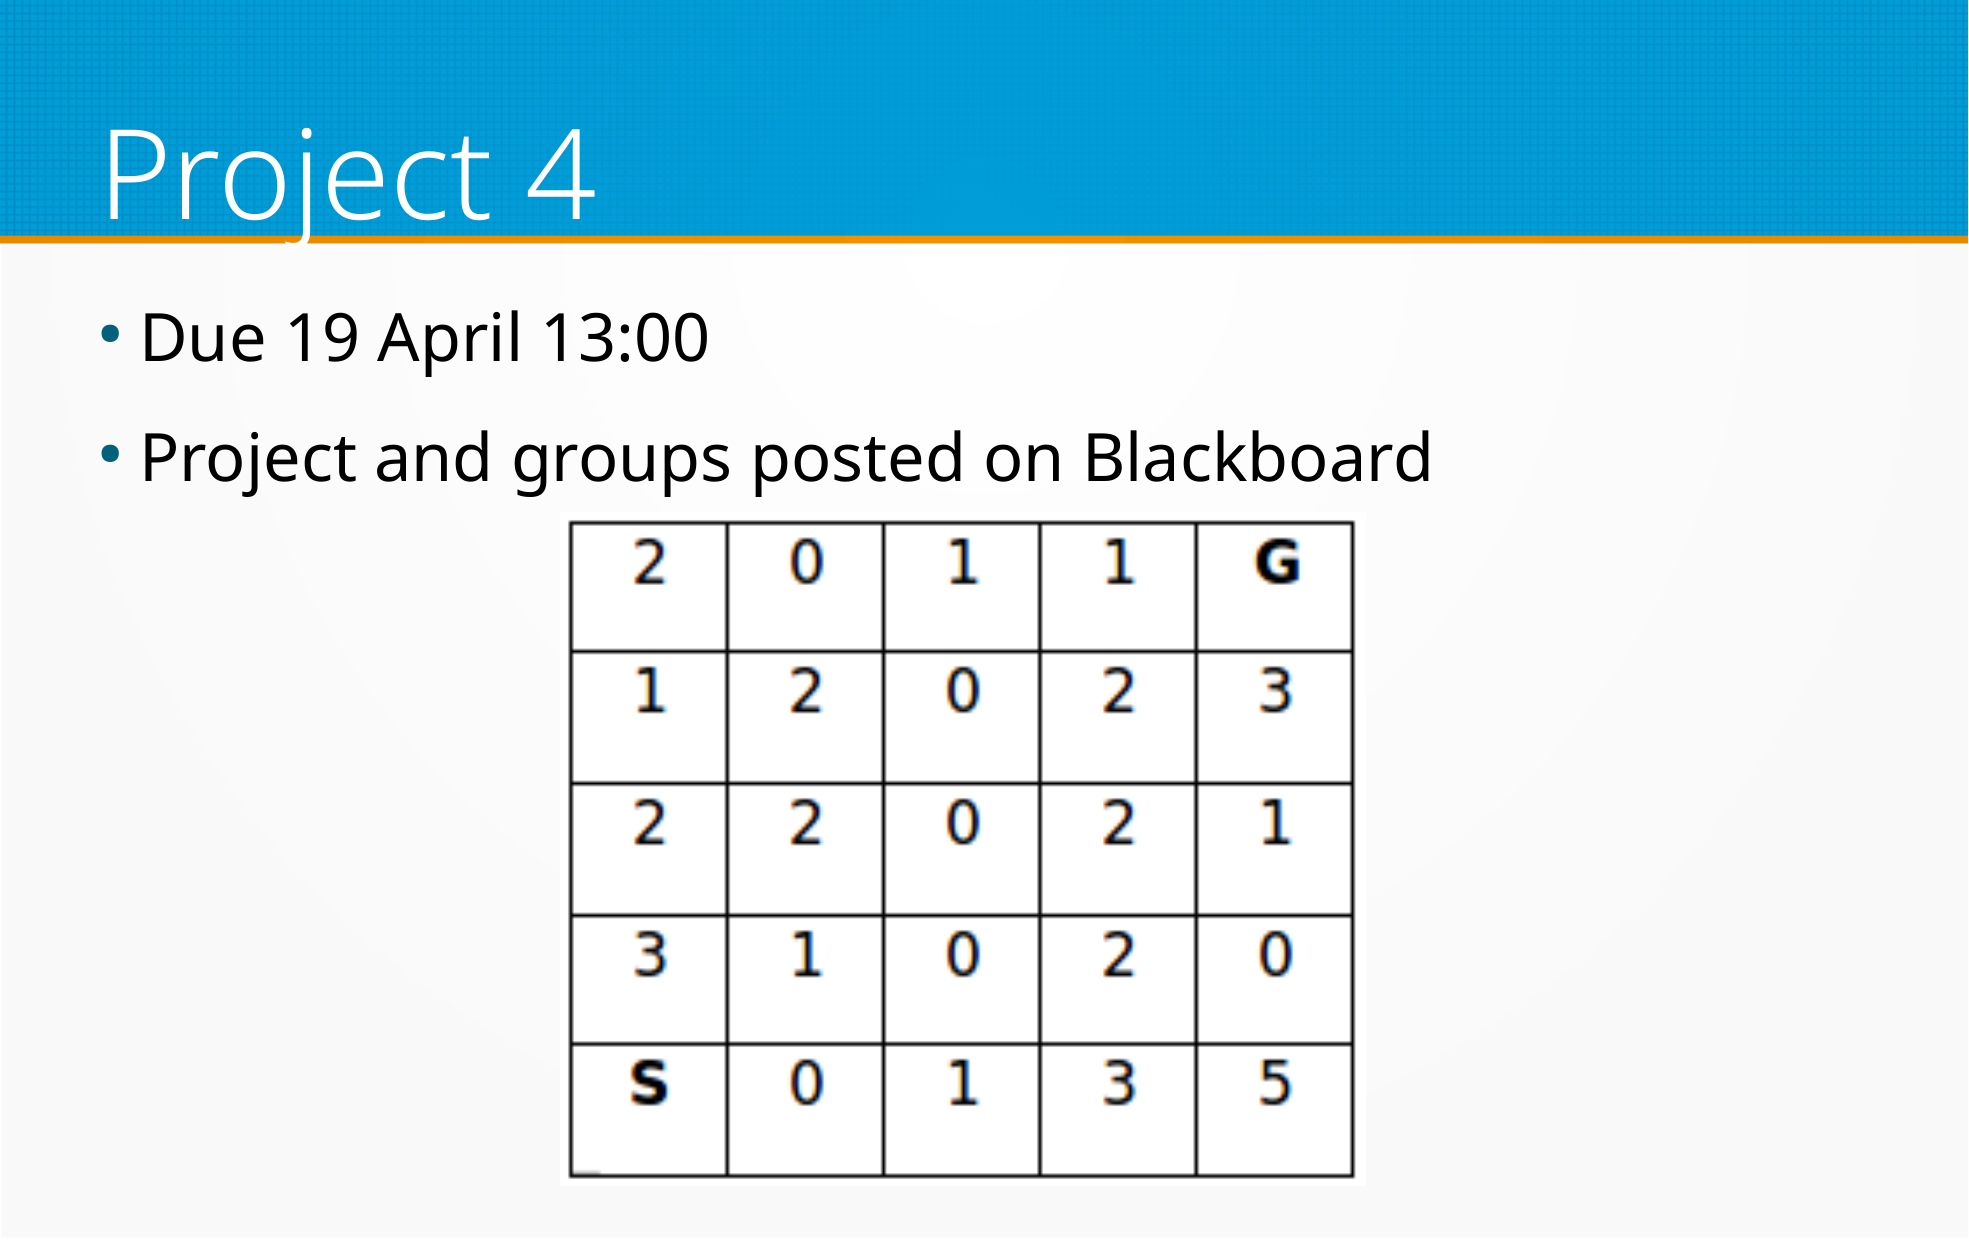

# Project 4
 Due 19 April 13:00
 Project and groups posted on Blackboard